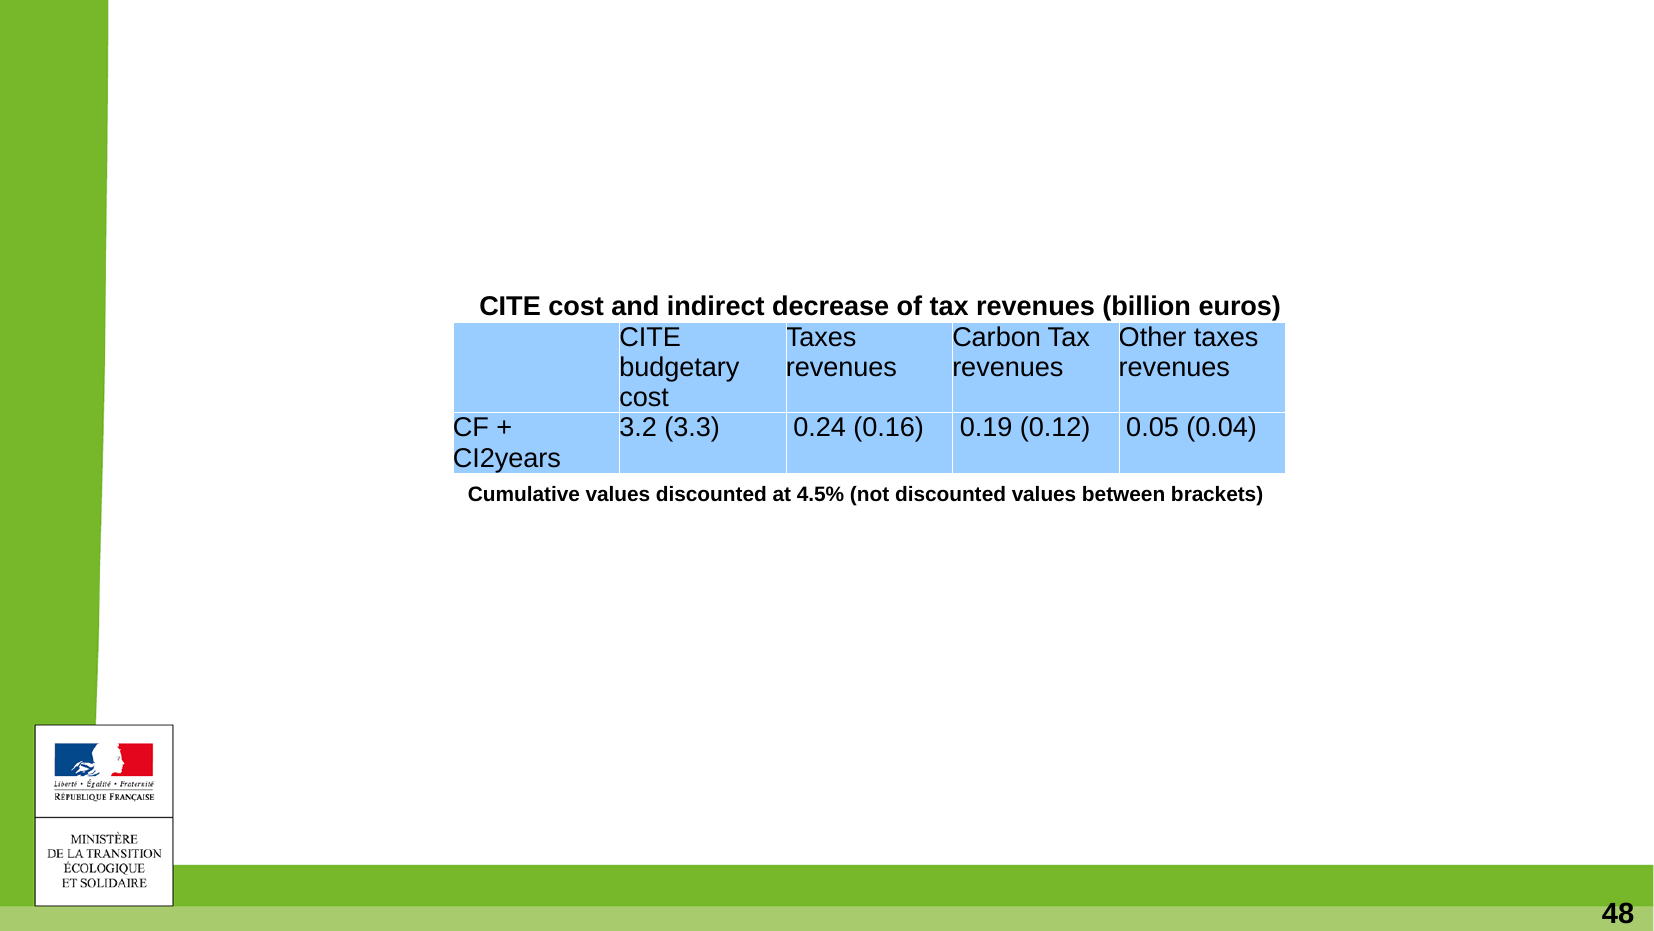

CITE cost and indirect decrease of tax revenues (billion euros)
| | CITE budgetary cost | Taxes revenues | Carbon Tax revenues | Other taxes revenues |
| --- | --- | --- | --- | --- |
| CF + CI2years | 3.2 (3.3) | 0.24 (0.16) | 0.19 (0.12) | 0.05 (0.04) |
Cumulative values discounted at 4.5% (not discounted values between brackets)